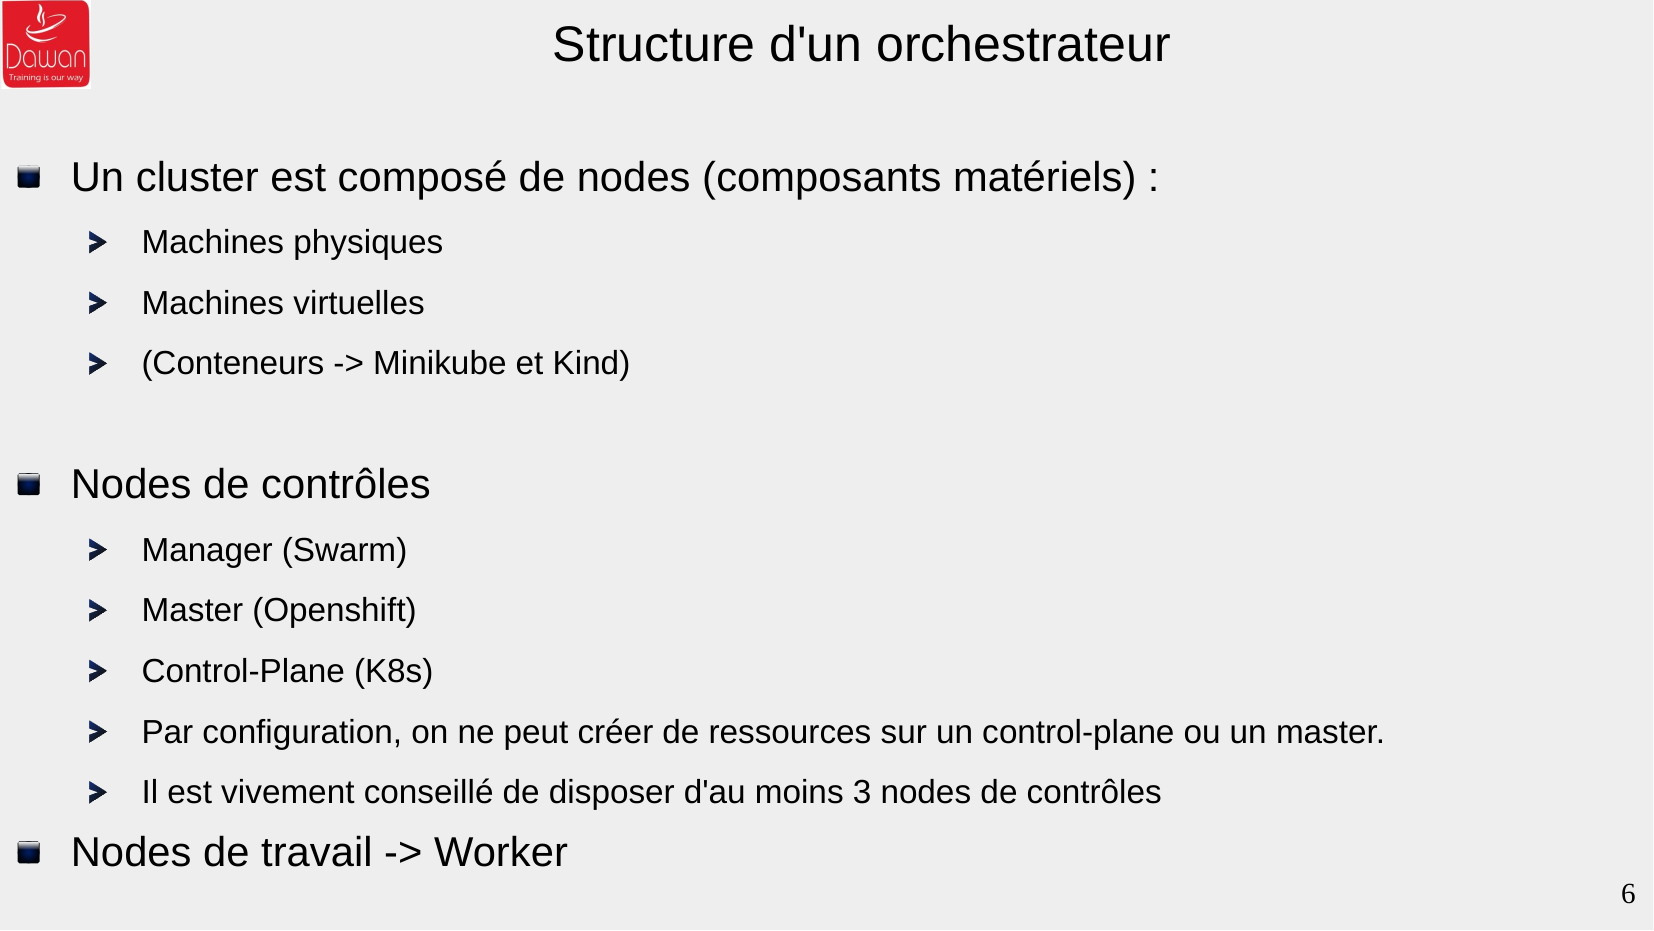

# Structure d'un orchestrateur
Un cluster est composé de nodes (composants matériels) :
Machines physiques
Machines virtuelles
(Conteneurs -> Minikube et Kind)
Nodes de contrôles
Manager (Swarm)
Master (Openshift)
Control-Plane (K8s)
Par configuration, on ne peut créer de ressources sur un control-plane ou un master.
Il est vivement conseillé de disposer d'au moins 3 nodes de contrôles
Nodes de travail -> Worker
6